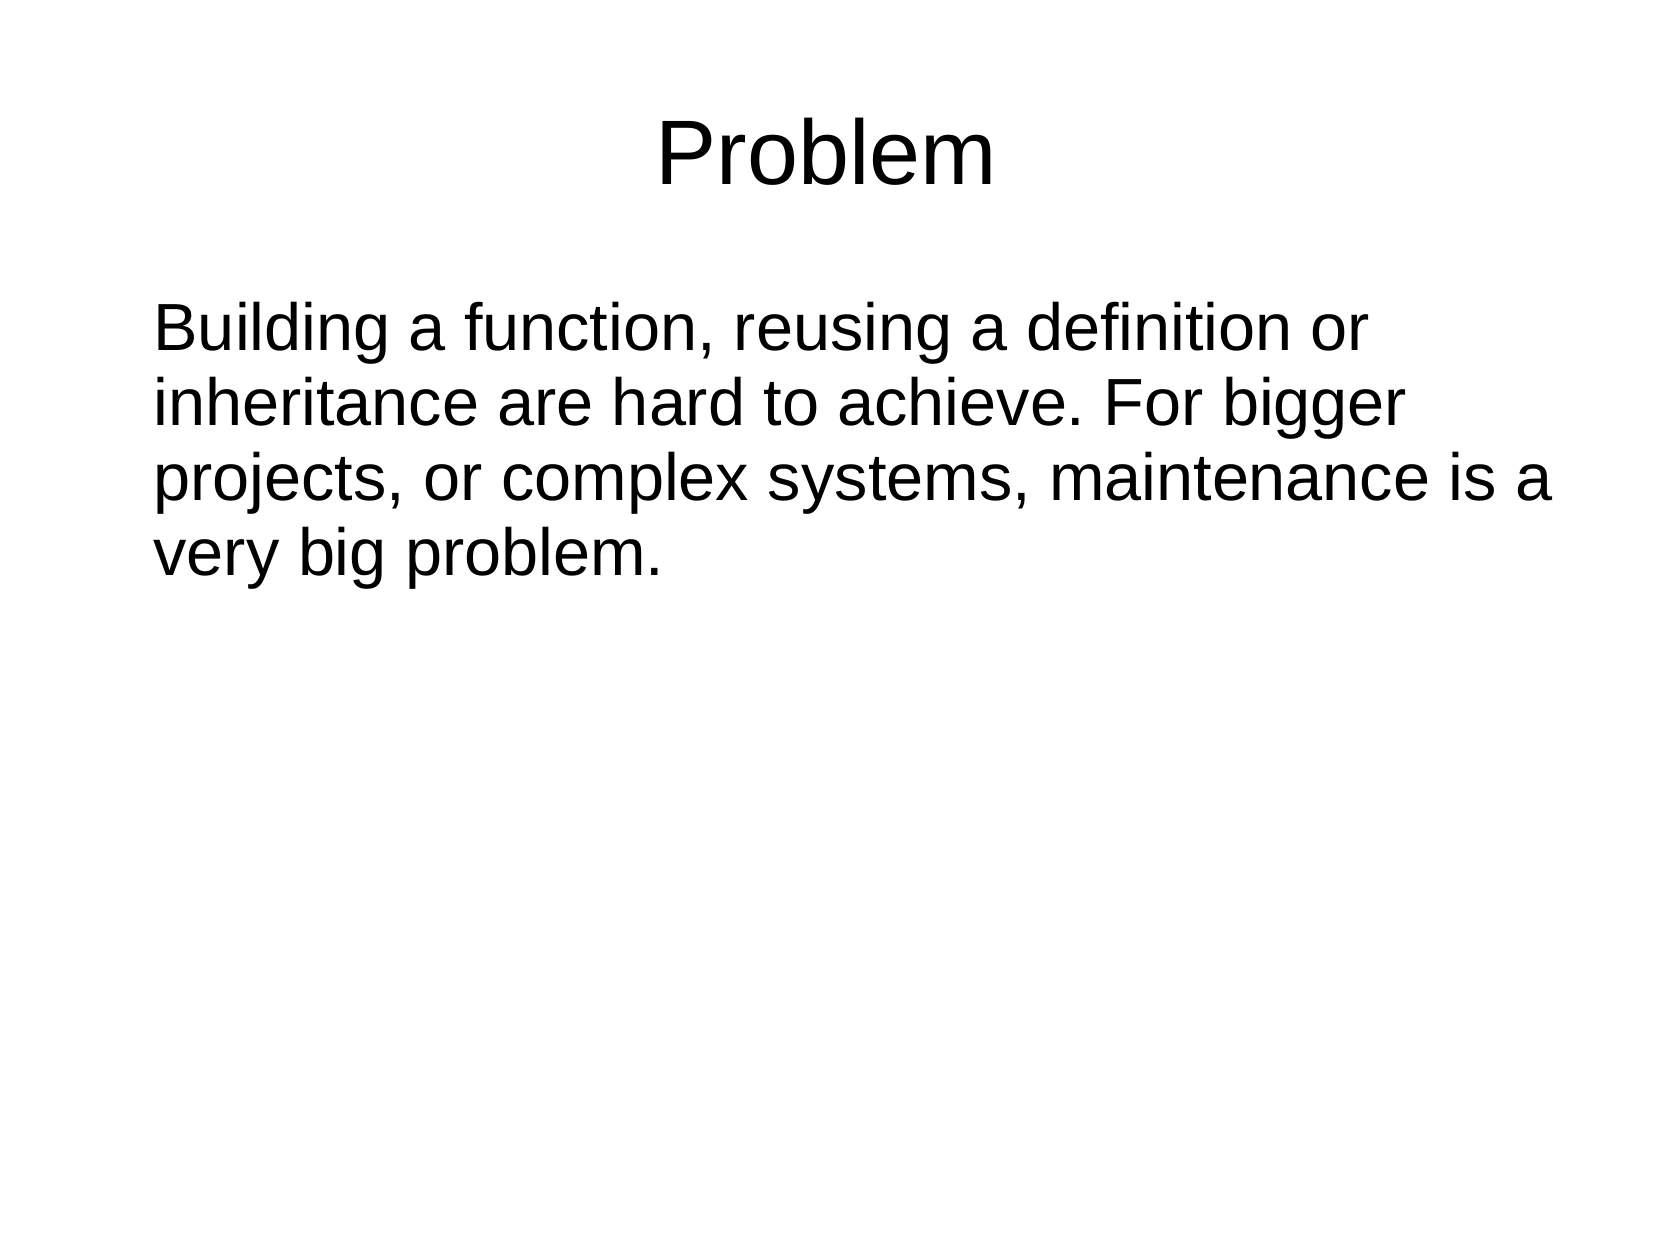

# Problem
Building a function, reusing a definition or inheritance are hard to achieve. For bigger projects, or complex systems, maintenance is a very big problem.